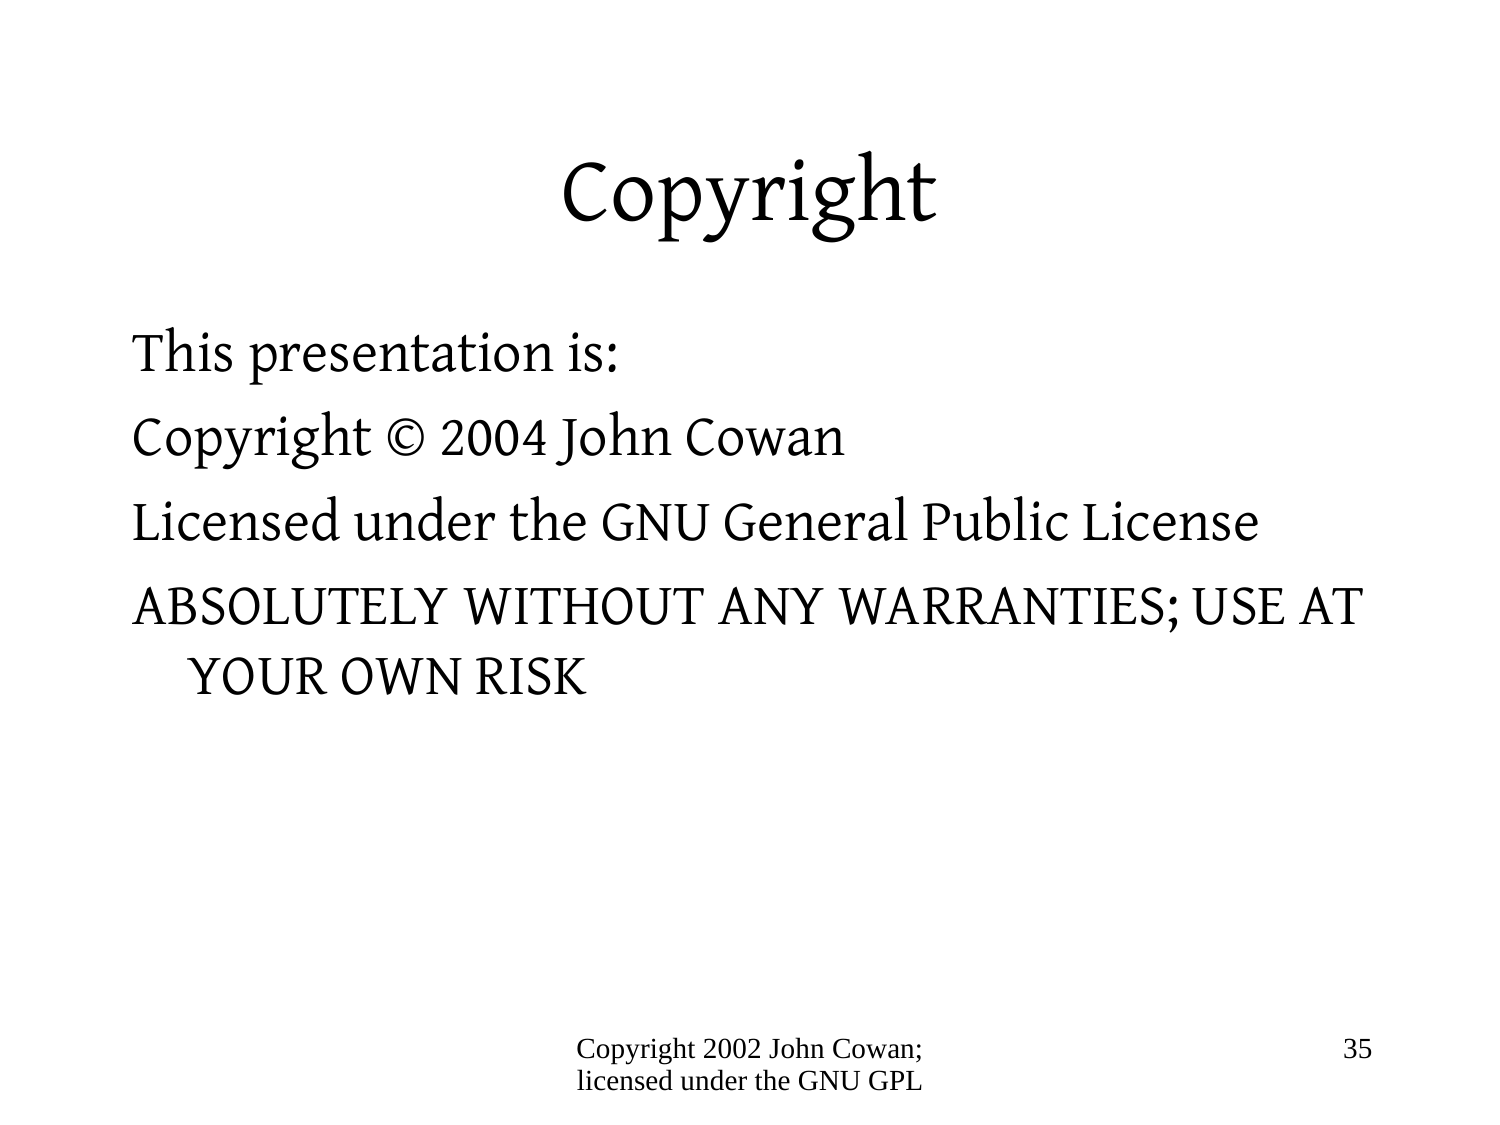

# Copyright
This presentation is:
Copyright © 2004 John Cowan
Licensed under the GNU General Public License
ABSOLUTELY WITHOUT ANY WARRANTIES; USE AT YOUR OWN RISK
Copyright 2002 John Cowan; licensed under the GNU GPL
35